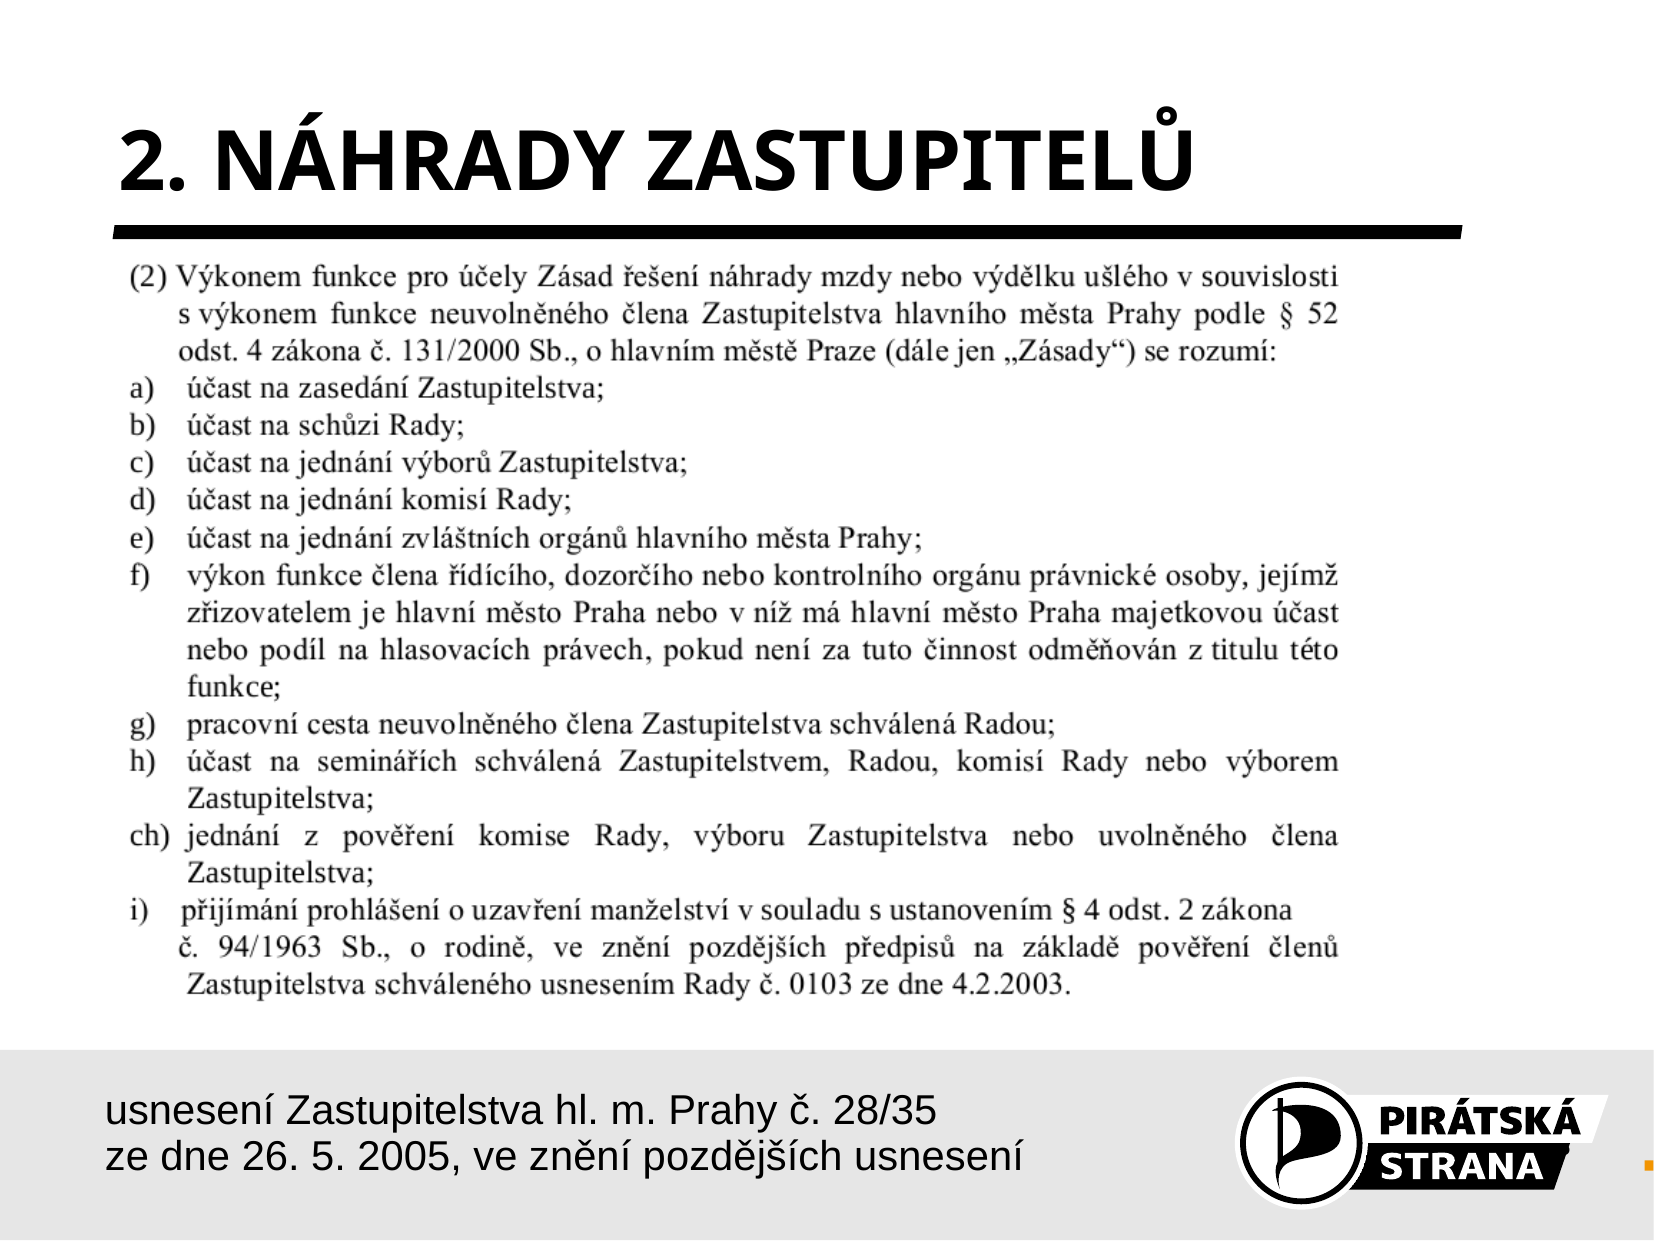

# 2. NÁHRADY ZASTUPITELŮ
usnesení Zastupitelstva hl. m. Prahy č. 28/35
ze dne 26. 5. 2005, ve znění pozdějších usnesení